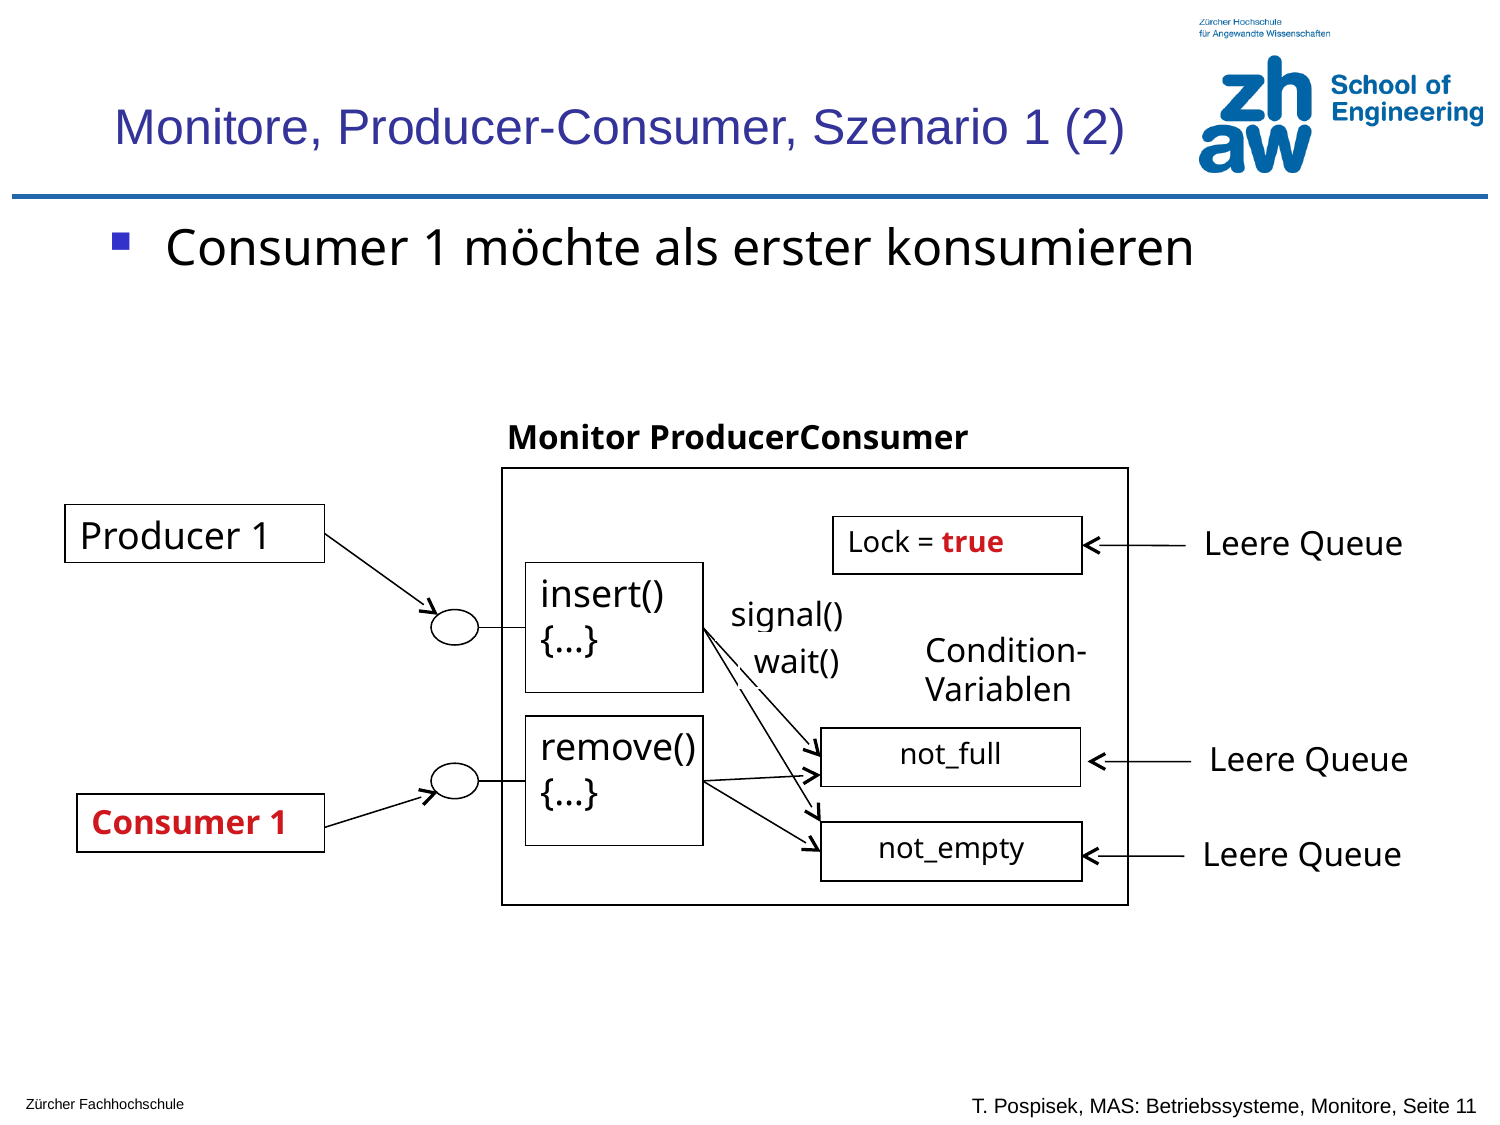

# Monitore, Producer-Consumer, Szenario 1 (2)
Consumer 1 möchte als erster konsumieren
Monitor ProducerConsumer
Producer 1
Leere Queue
Lock = true
insert()
{…}
signal()
Condition-
Variablen
wait()
remove()
{…}
not_full
Leere Queue
Consumer 1
not_empty
Leere Queue